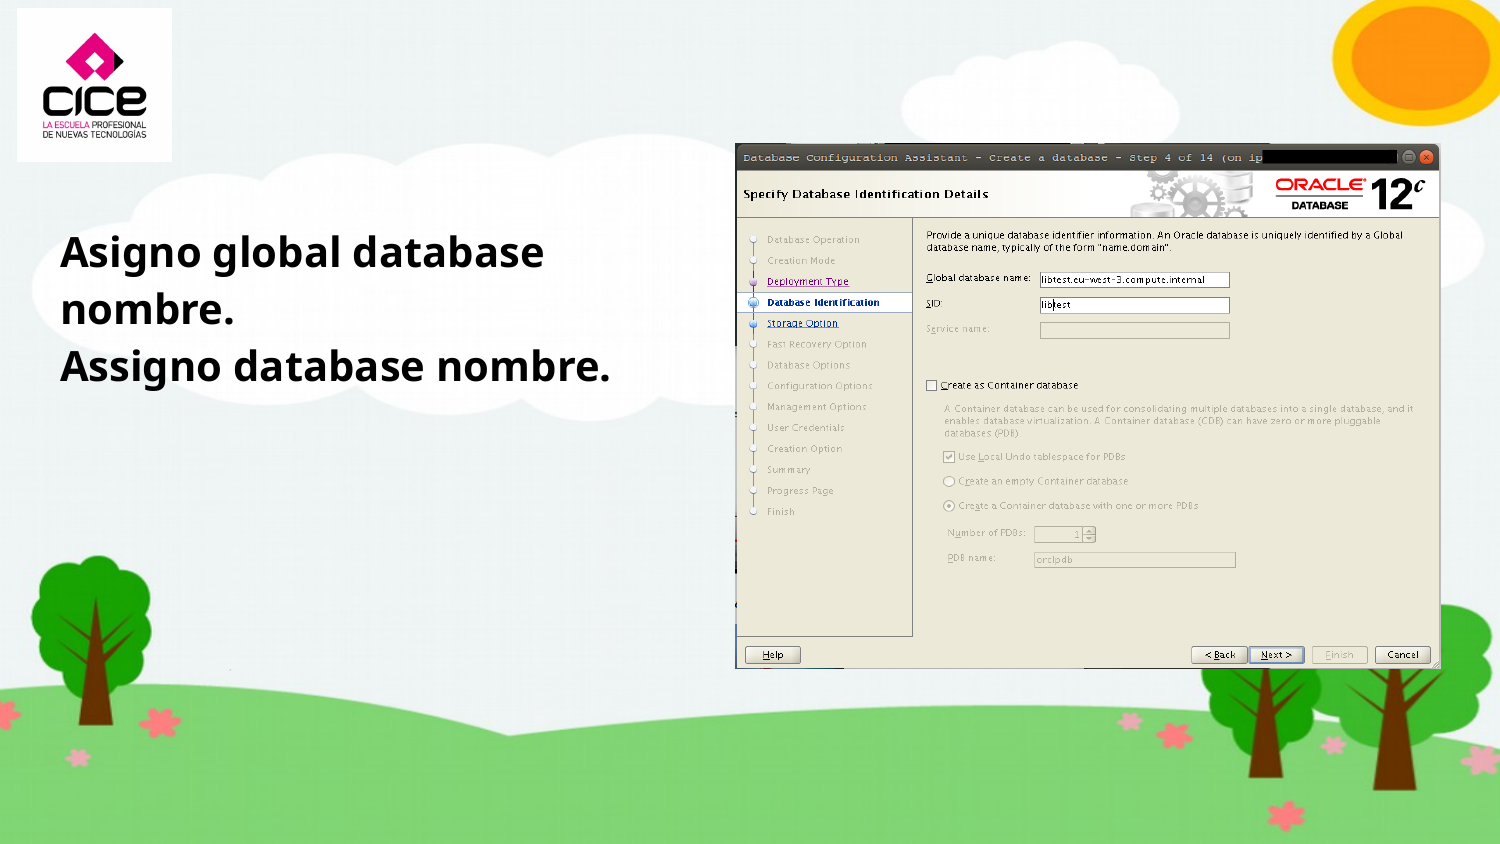

# Asigno global database nombre. Assigno database nombre.